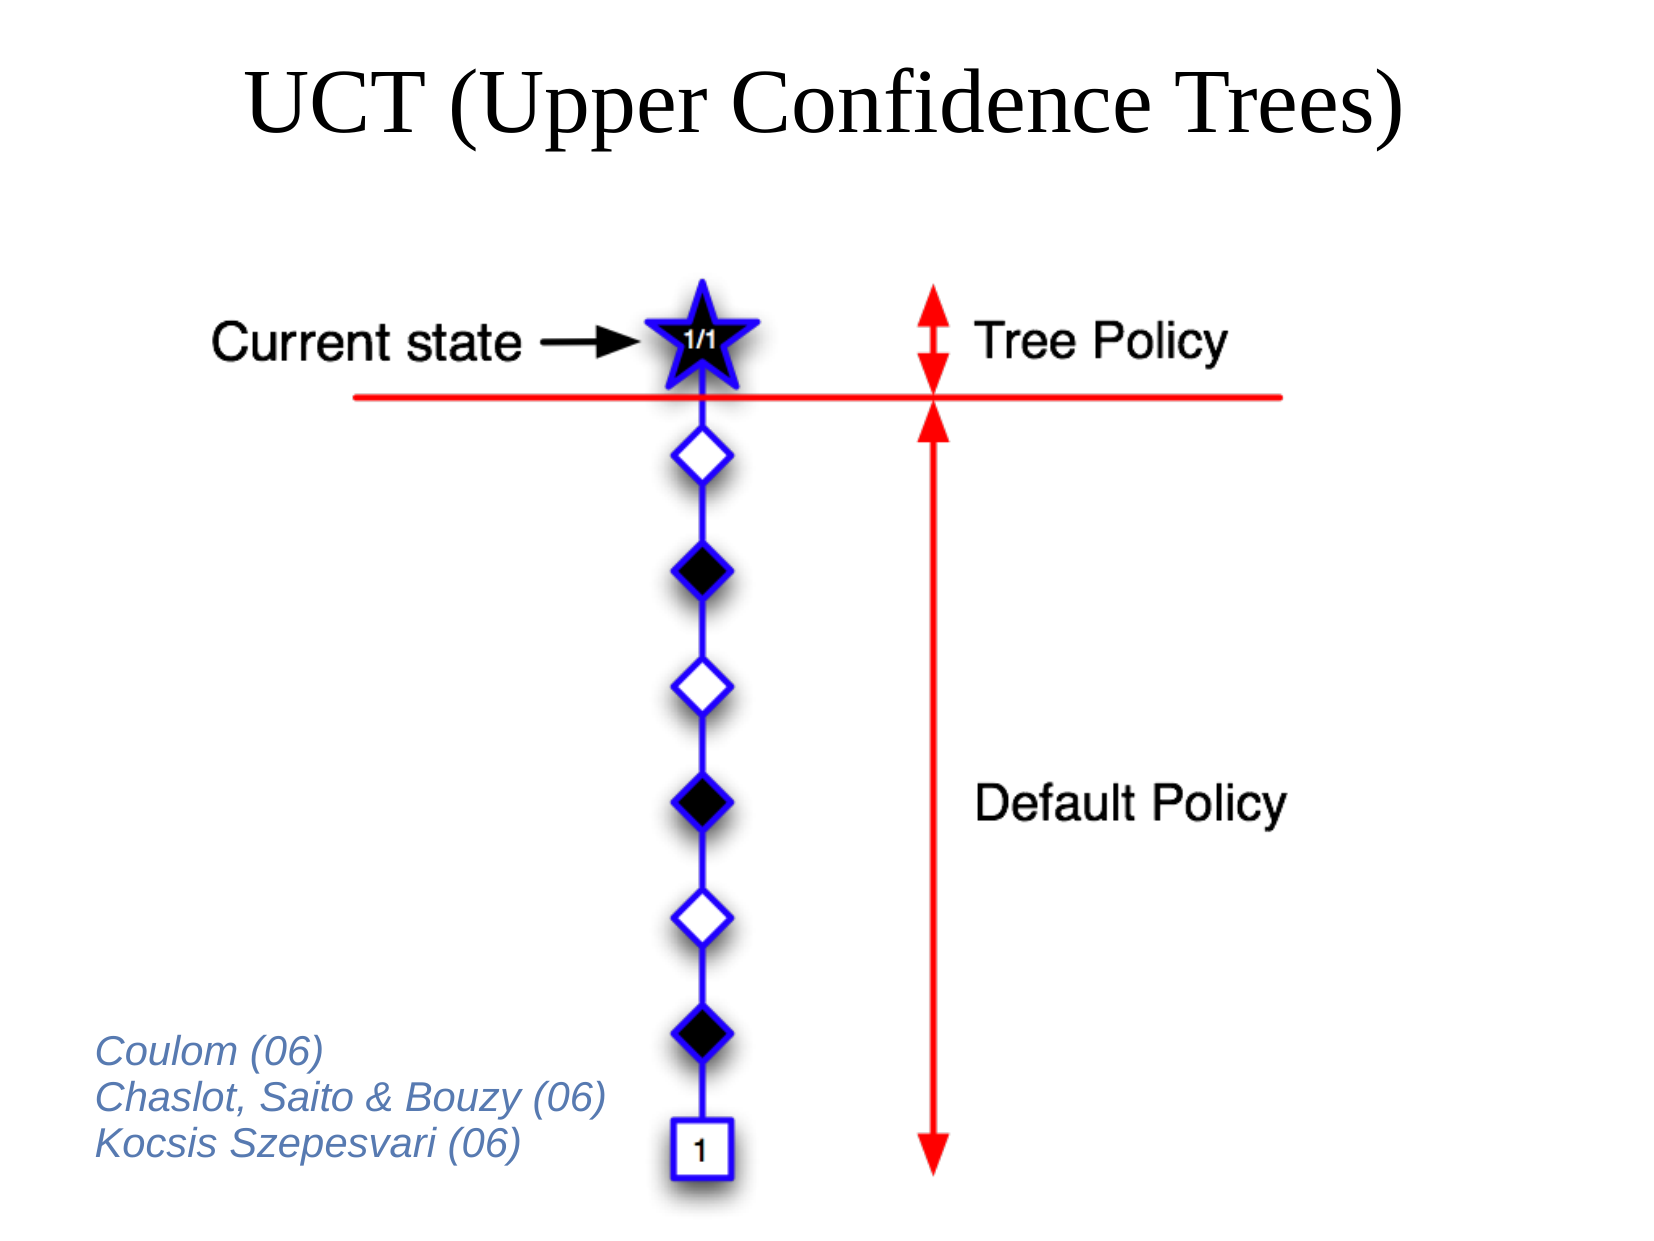

# UCT (Upper Confidence Trees)
Coulom (06)
Chaslot, Saito & Bouzy (06)
Kocsis Szepesvari (06)